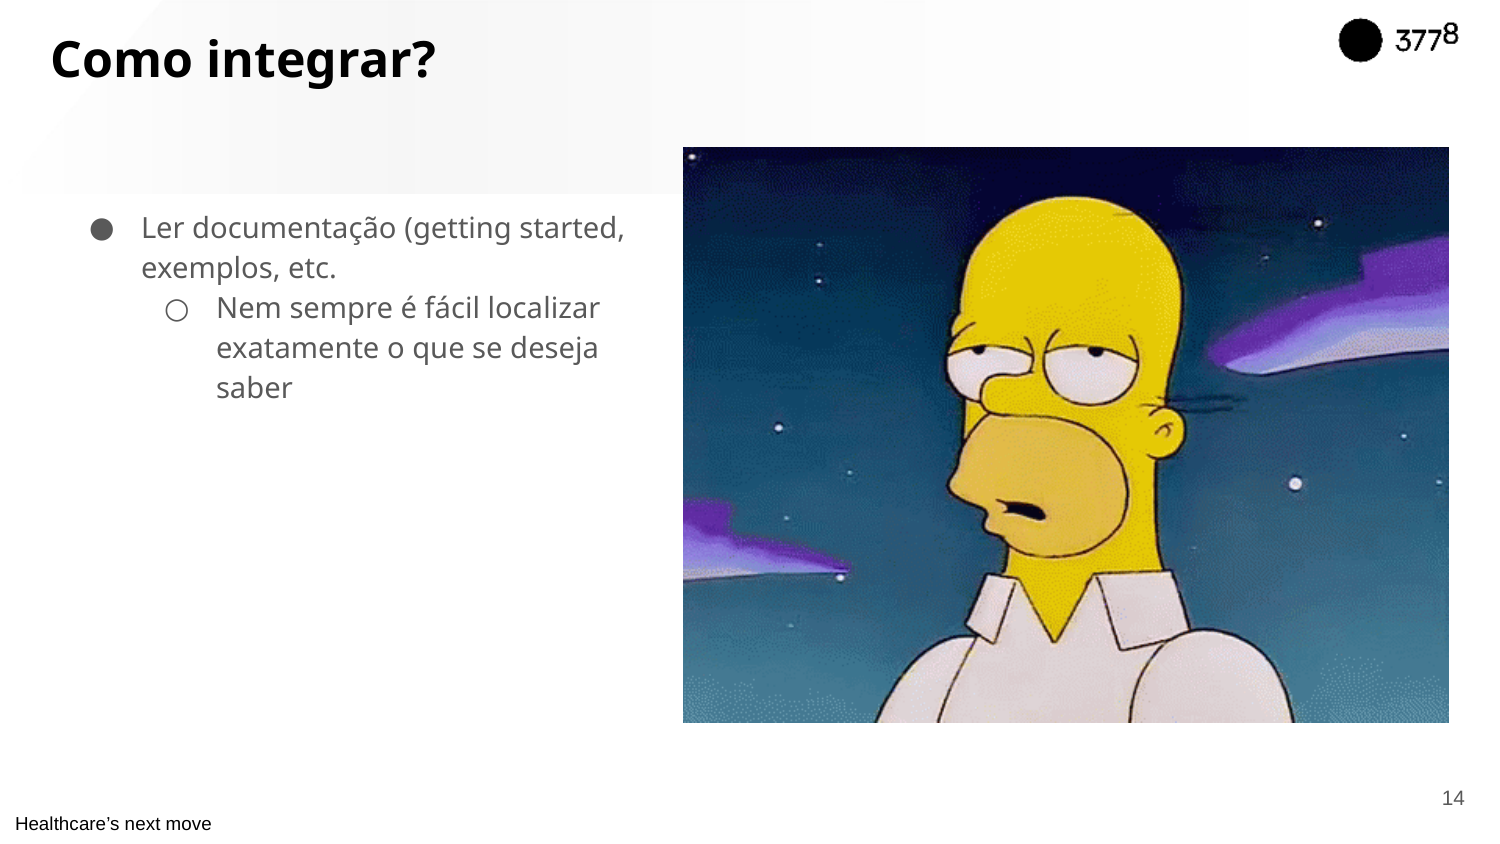

Como integrar?
# Ler documentação (getting started, exemplos, etc.
Nem sempre é fácil localizar exatamente o que se deseja saber